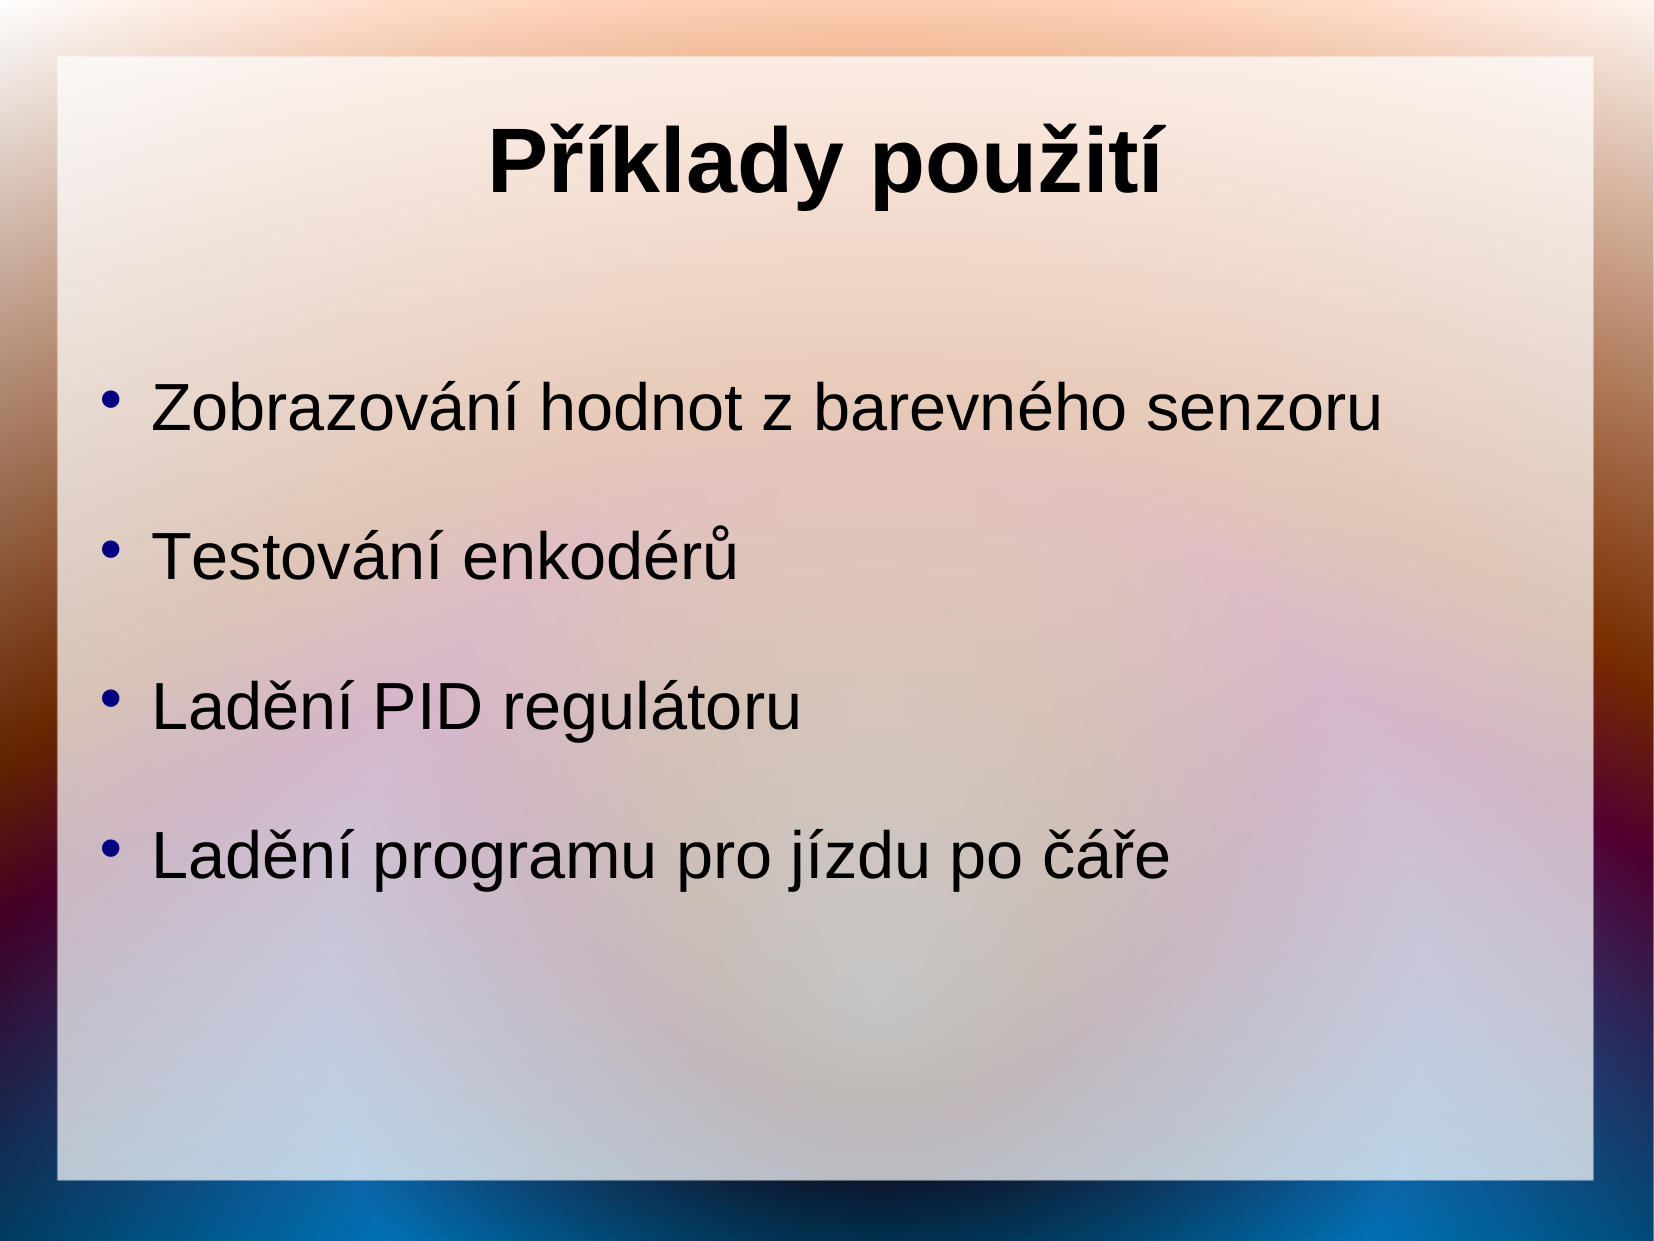

# Příklady použití
Zobrazování hodnot z barevného senzoru
Testování enkodérů
Ladění PID regulátoru
Ladění programu pro jízdu po čáře